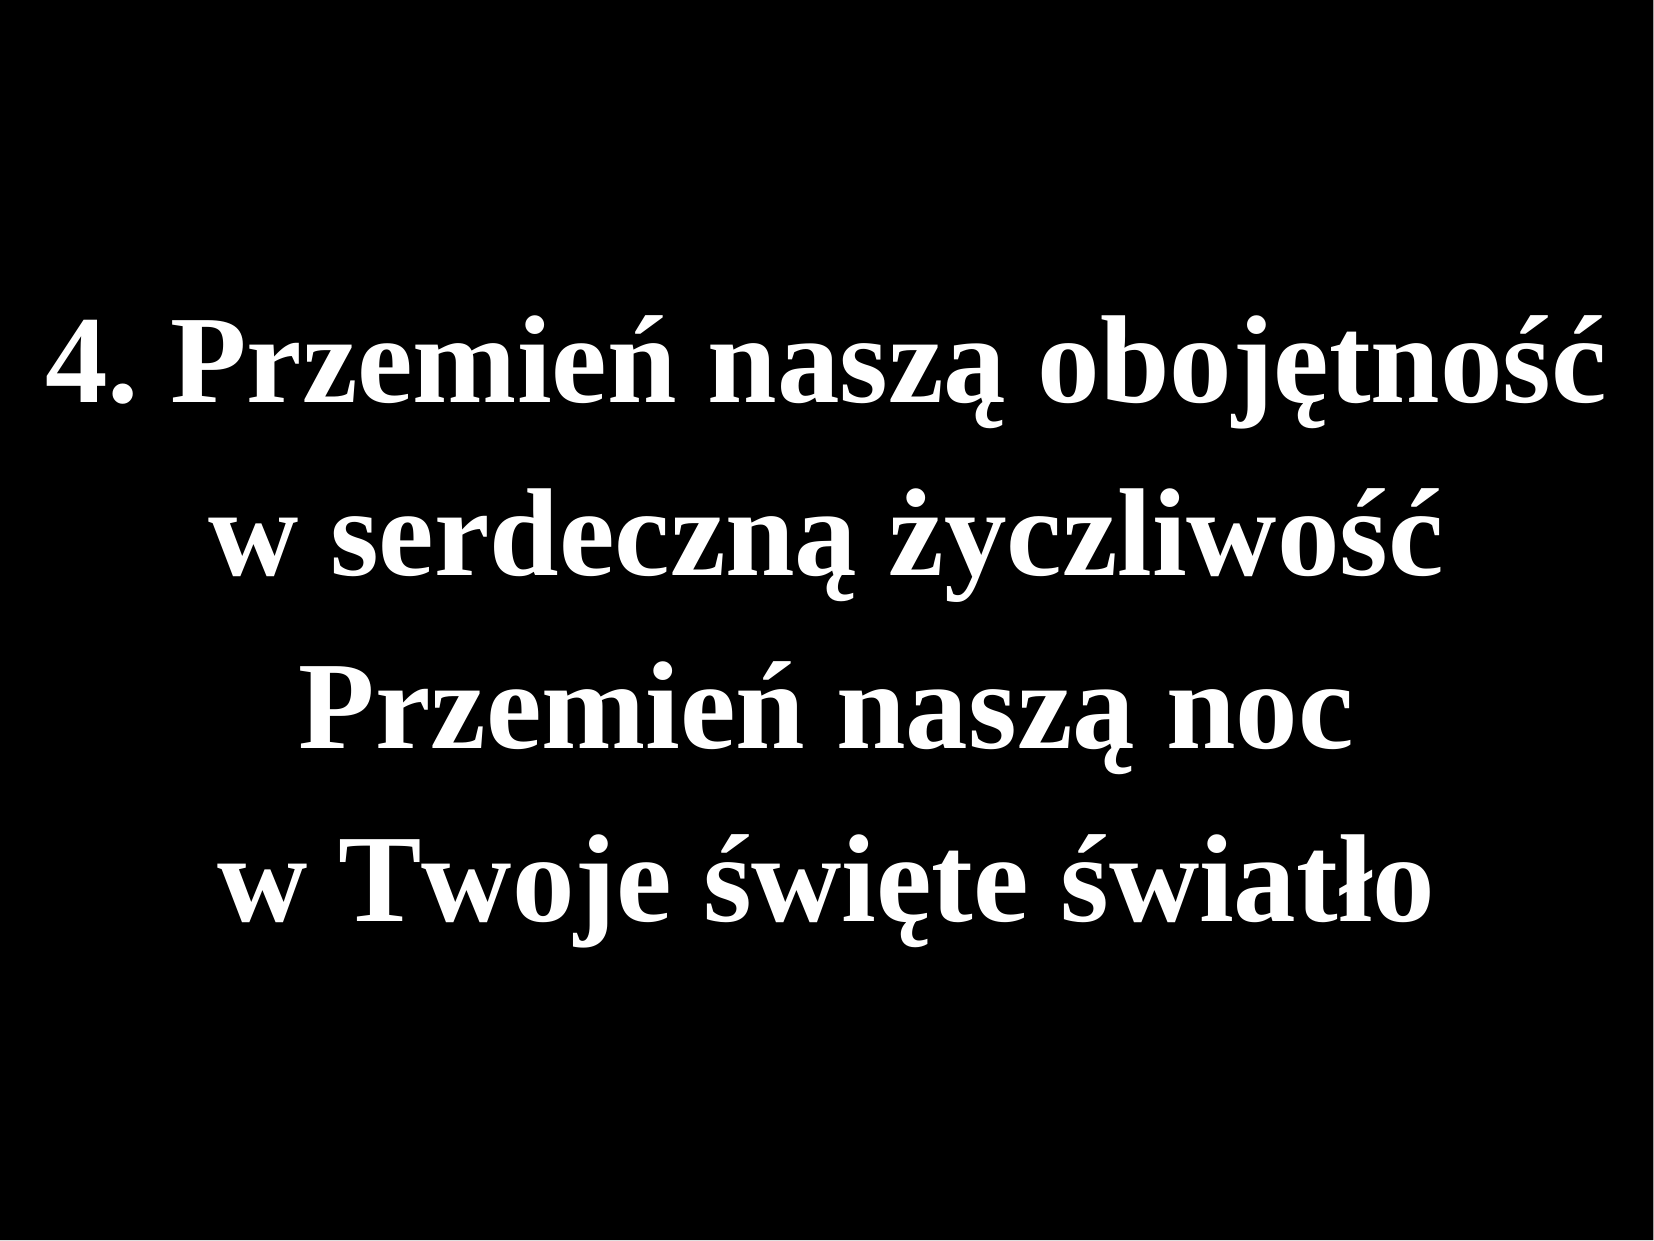

# 4. Przemień naszą obojętność ppp w serdeczną życzliwość ppp Przemień naszą noc ppp w Twoje święte światło